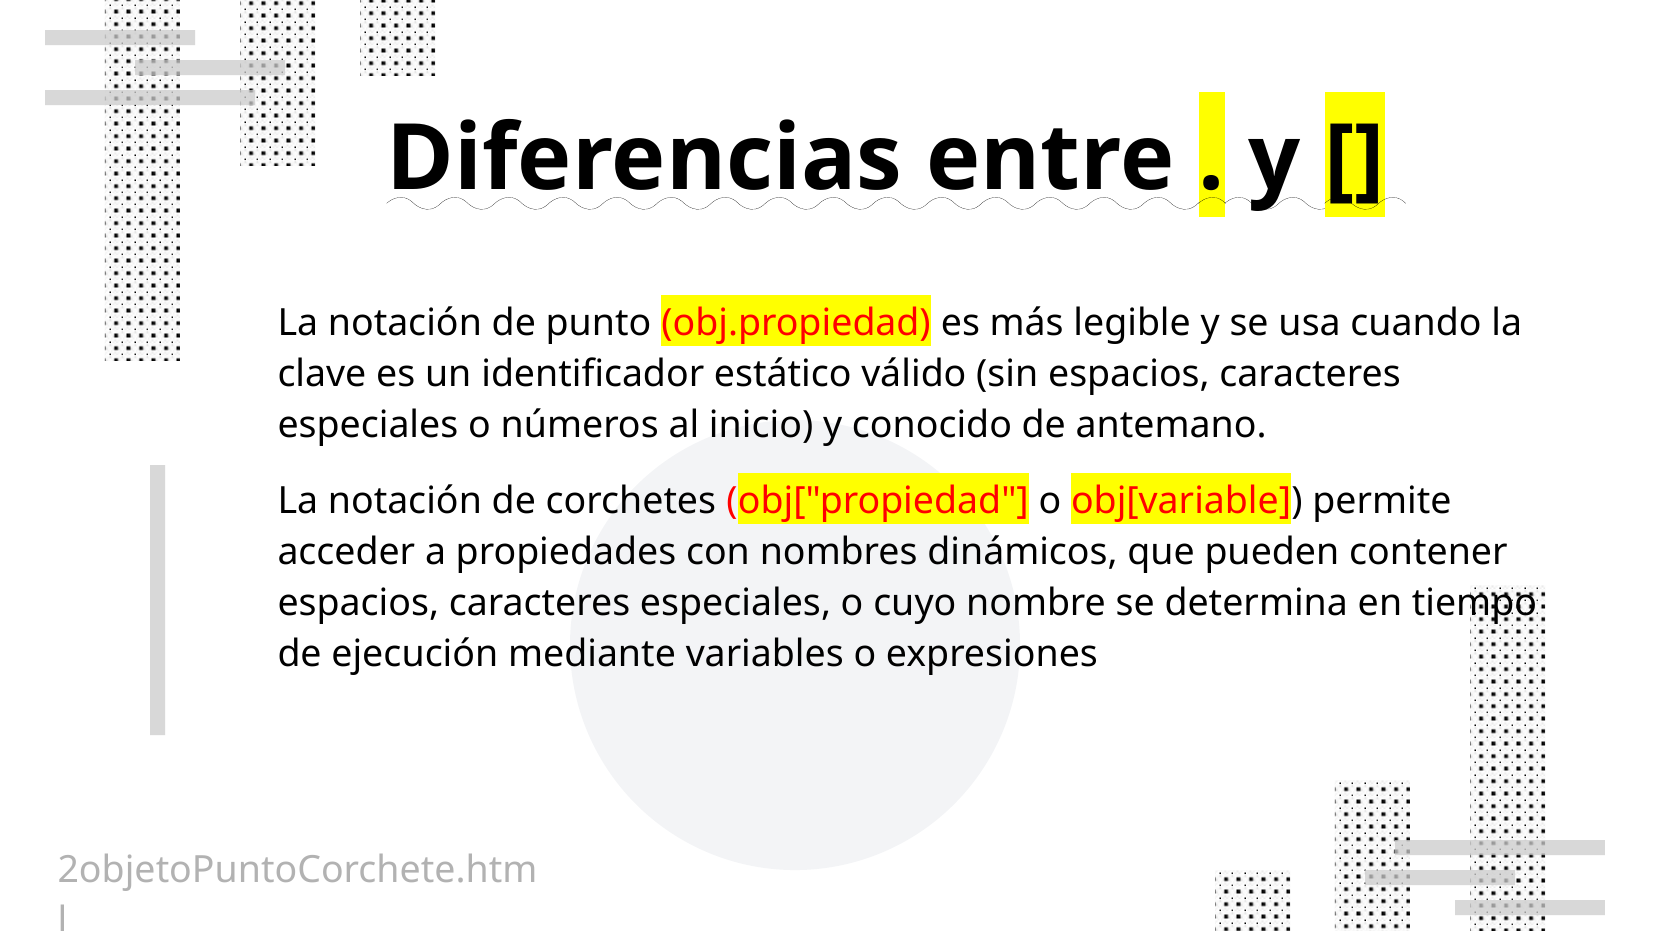

# Diferencias entre . y []
La notación de punto (obj.propiedad) es más legible y se usa cuando la clave es un identificador estático válido (sin espacios, caracteres especiales o números al inicio) y conocido de antemano.
La notación de corchetes (obj["propiedad"] o obj[variable]) permite acceder a propiedades con nombres dinámicos, que pueden contener espacios, caracteres especiales, o cuyo nombre se determina en tiempo de ejecución mediante variables o expresiones
2objetoPuntoCorchete.html